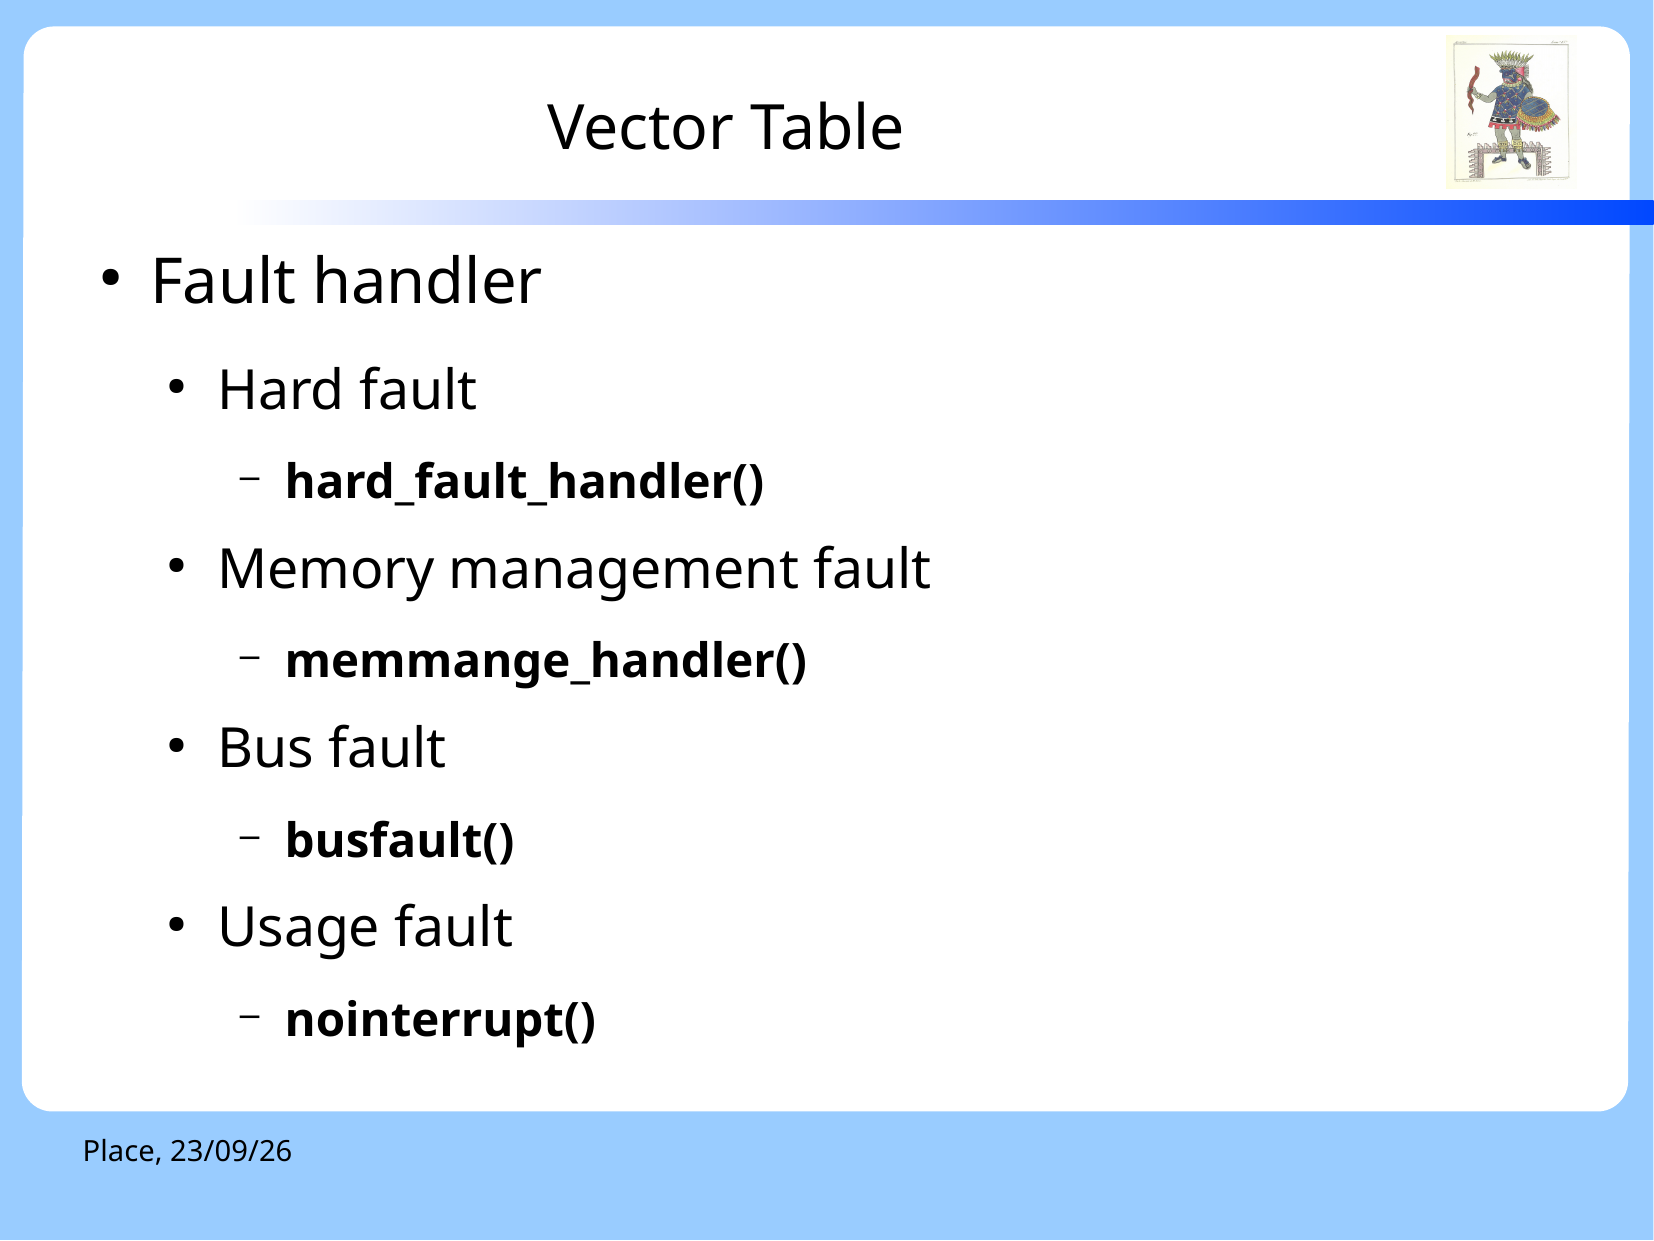

# Vector Table
Fault handler
Hard fault
hard_fault_handler()
Memory management fault
memmange_handler()
Bus fault
busfault()
Usage fault
nointerrupt()